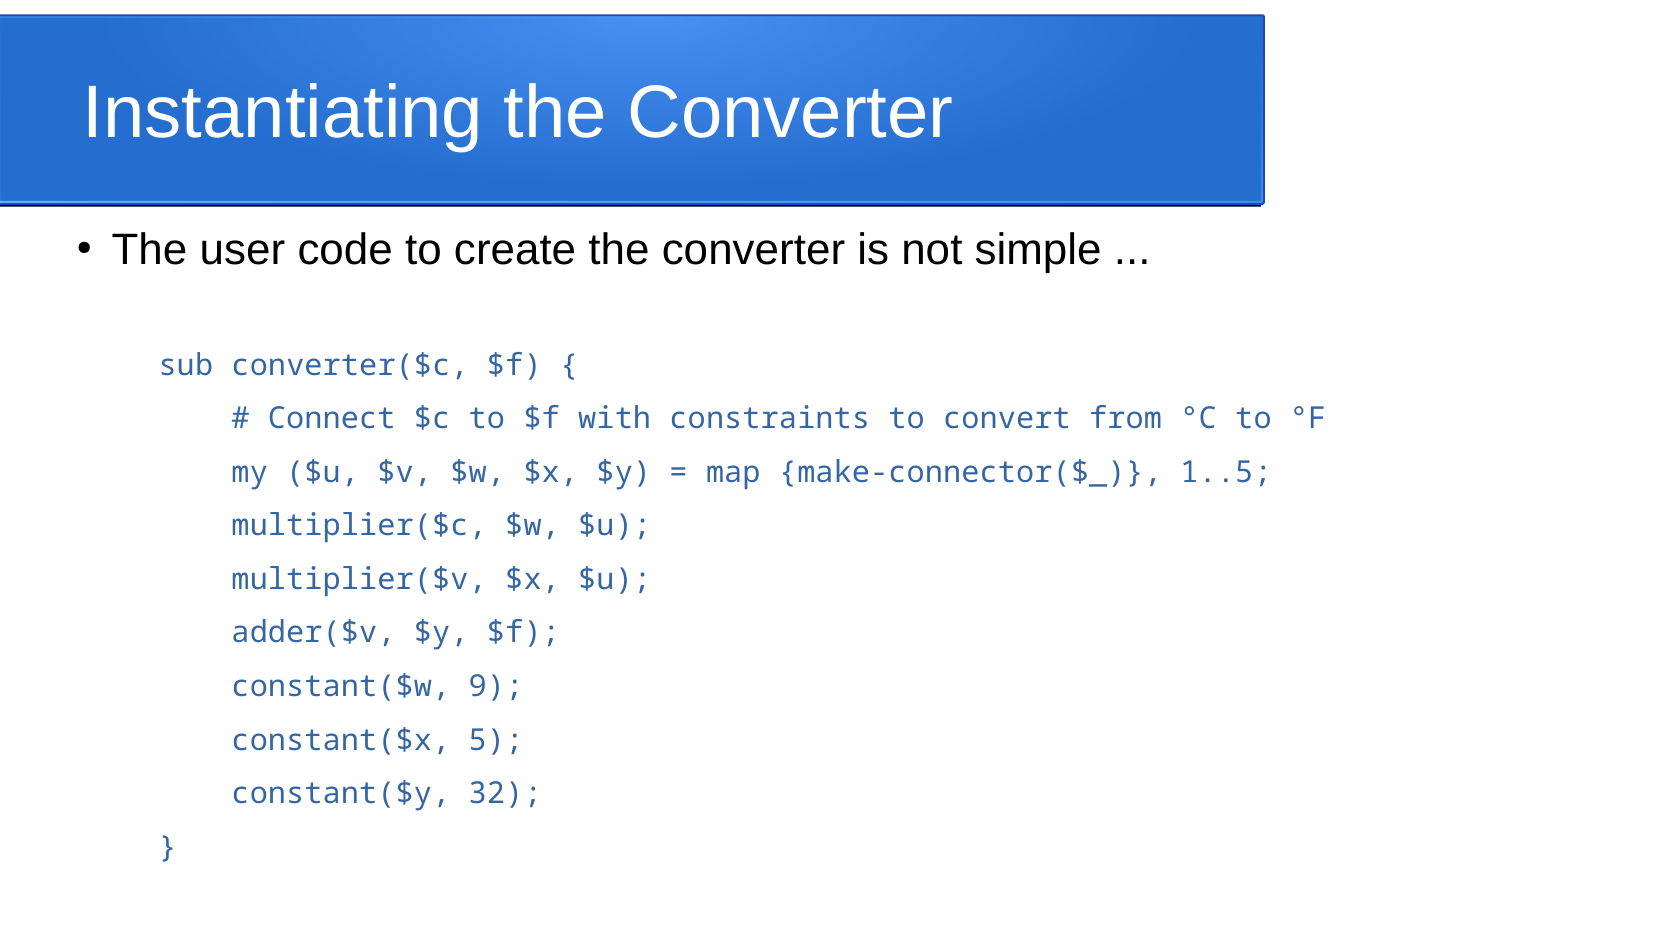

# Instantiating the Converter
The user code to create the converter is not simple ...
sub converter($c, $f) {
 # Connect $c to $f with constraints to convert from °C to °F
 my ($u, $v, $w, $x, $y) = map {make-connector($_)}, 1..5;
 multiplier($c, $w, $u);
 multiplier($v, $x, $u);
 adder($v, $y, $f);
 constant($w, 9);
 constant($x, 5);
 constant($y, 32);
}